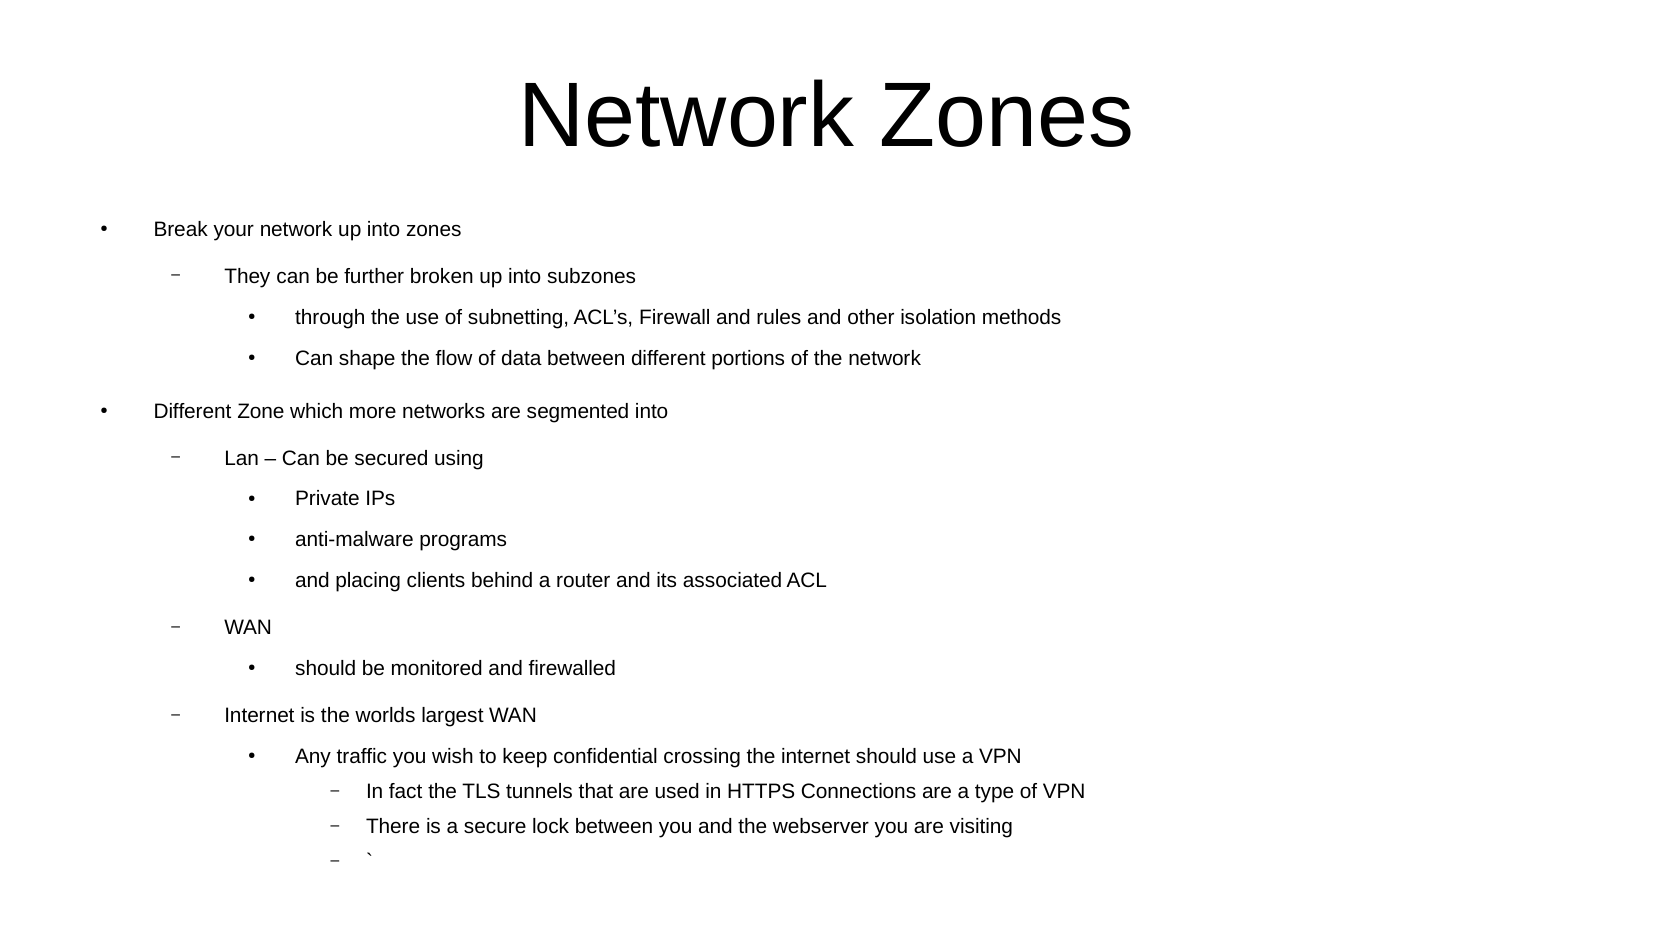

# Network Zones
Break your network up into zones
They can be further broken up into subzones
through the use of subnetting, ACL’s, Firewall and rules and other isolation methods
Can shape the flow of data between different portions of the network
Different Zone which more networks are segmented into
Lan – Can be secured using
Private IPs
anti-malware programs
and placing clients behind a router and its associated ACL
WAN
should be monitored and firewalled
Internet is the worlds largest WAN
Any traffic you wish to keep confidential crossing the internet should use a VPN
In fact the TLS tunnels that are used in HTTPS Connections are a type of VPN
There is a secure lock between you and the webserver you are visiting
`